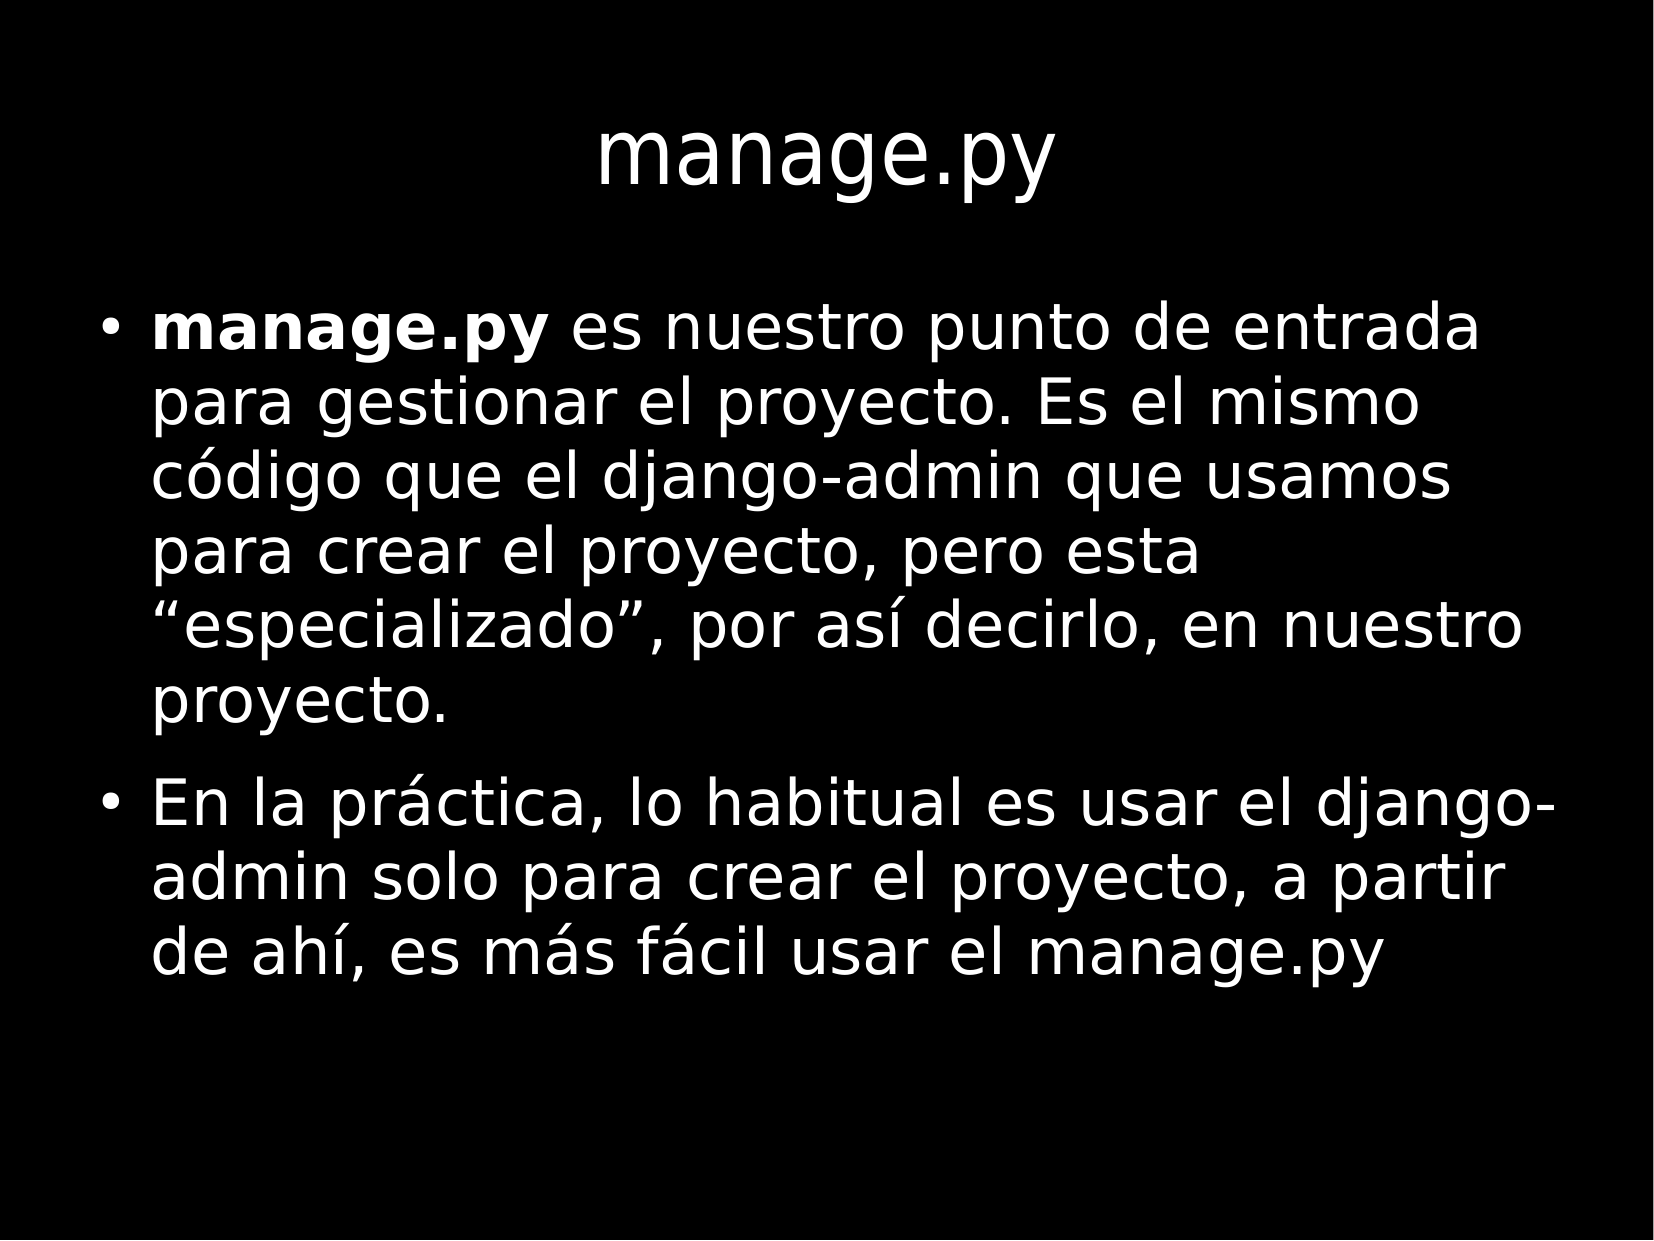

# manage.py
manage.py es nuestro punto de entrada para gestionar el proyecto. Es el mismo código que el django-admin que usamos para crear el proyecto, pero esta “especializado”, por así decirlo, en nuestro proyecto.
En la práctica, lo habitual es usar el django-admin solo para crear el proyecto, a partir de ahí, es más fácil usar el manage.py